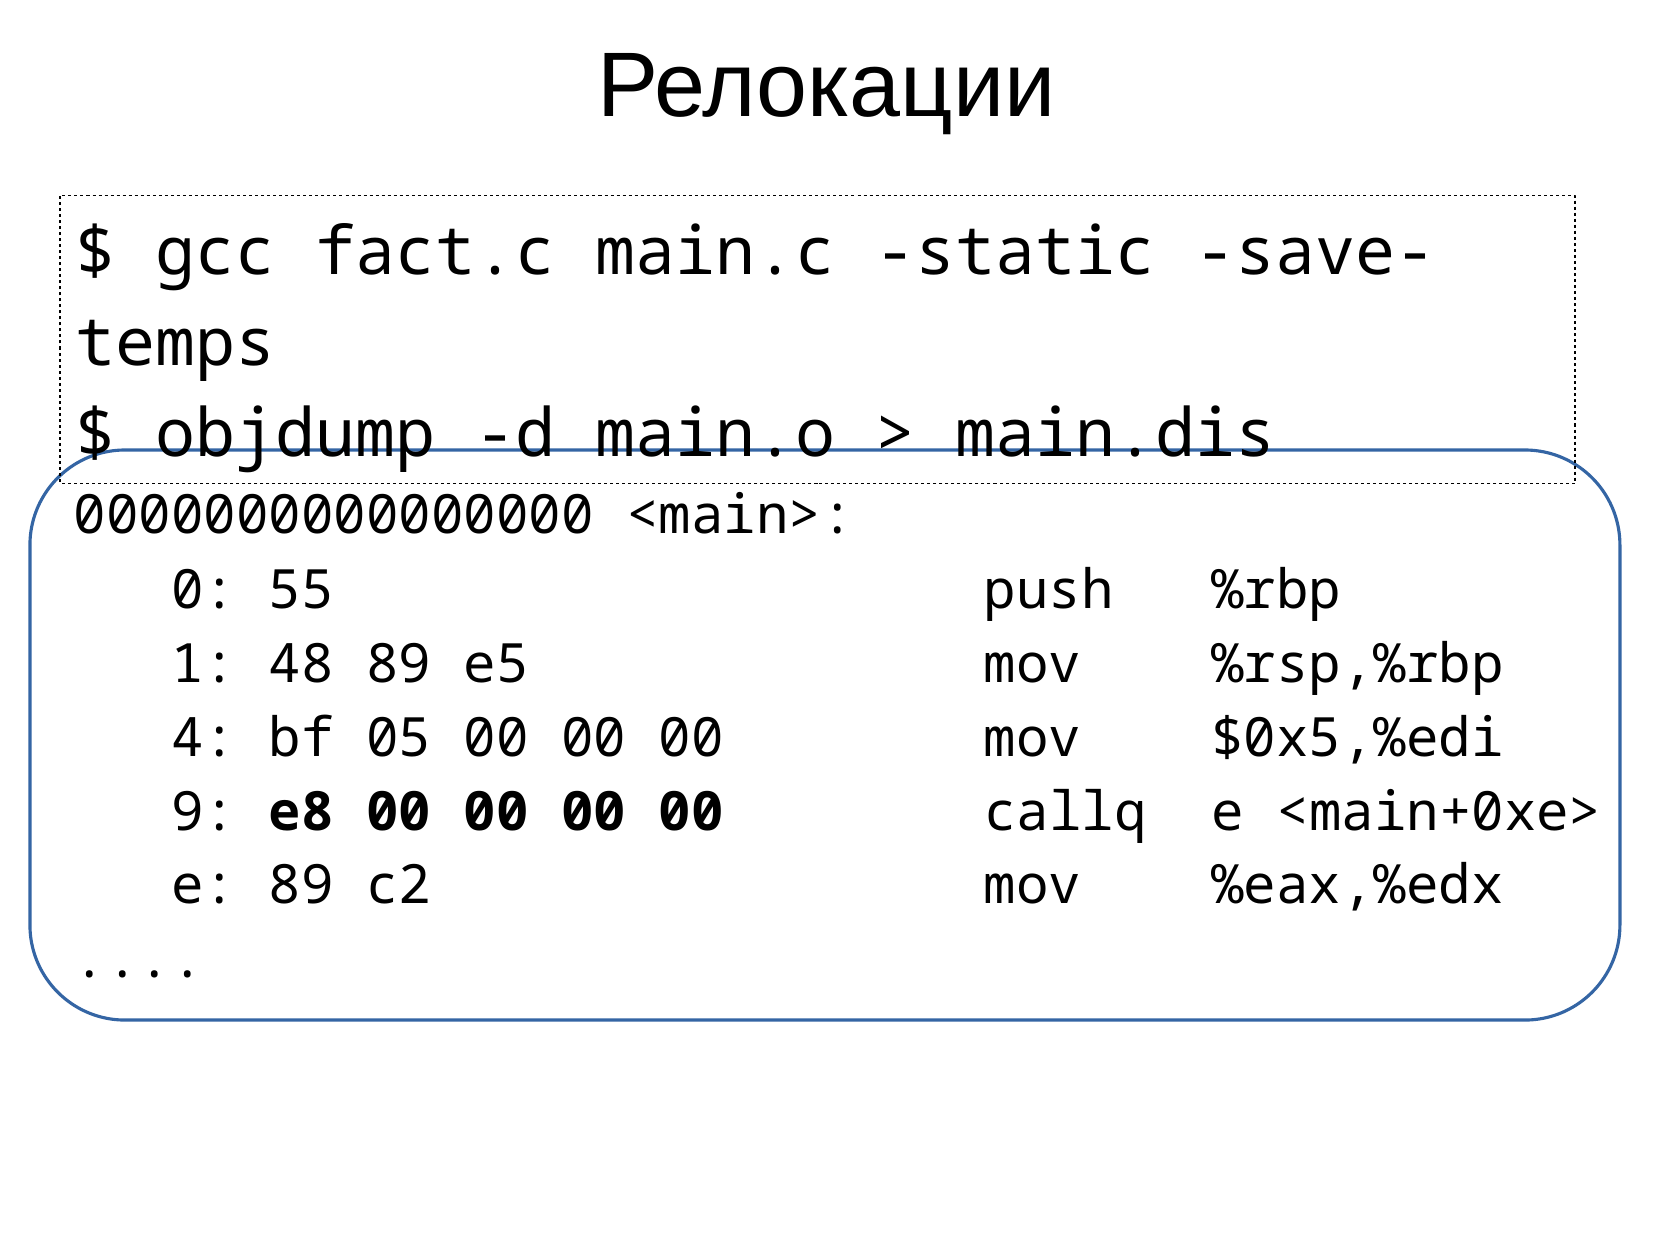

# Релокации
$ gcc fact.c main.c -static -save-temps
$ objdump -d main.o > main.dis
0000000000000000 <main>:
 0: 55 push %rbp
 1: 48 89 e5 mov %rsp,%rbp
 4: bf 05 00 00 00 mov $0x5,%edi
 9: e8 00 00 00 00 callq e <main+0xe>
 e: 89 c2 mov %eax,%edx
....